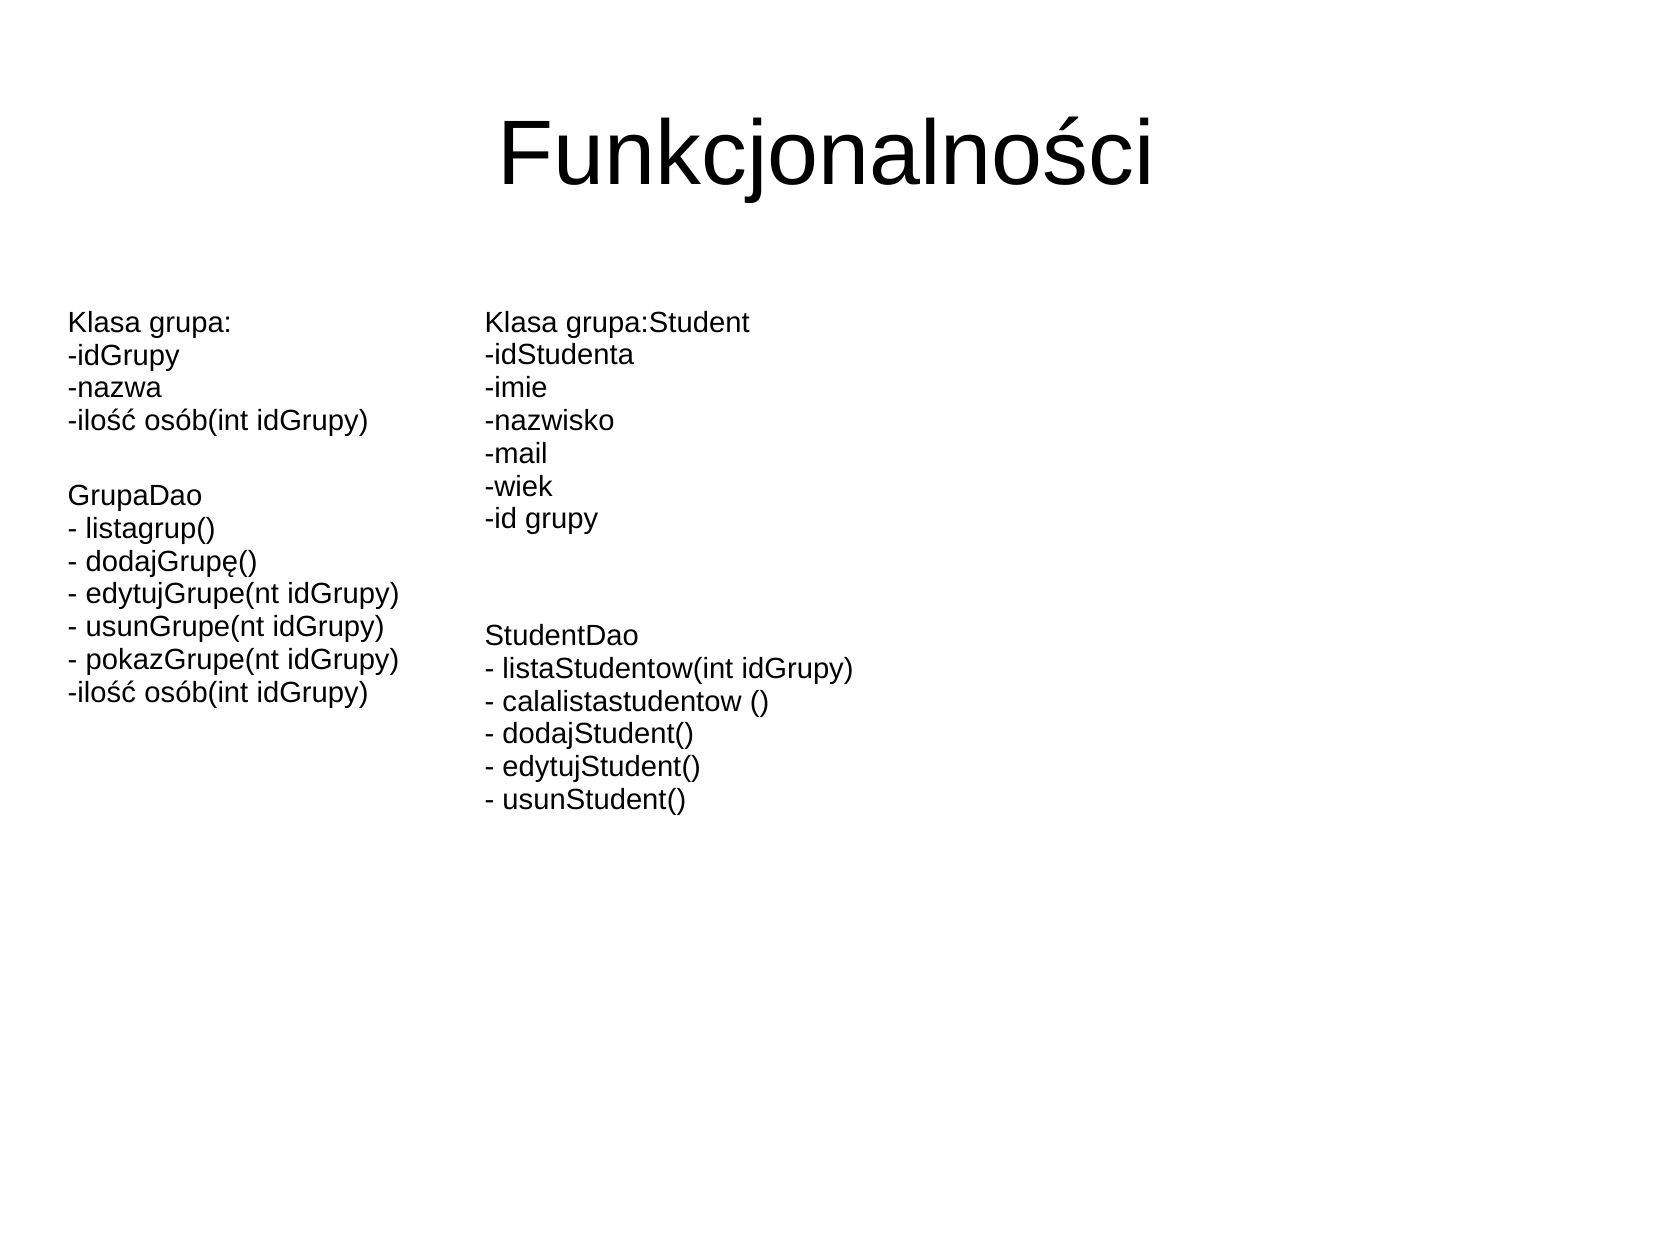

# Funkcjonalności
Klasa grupa:Student
-idStudenta
-imie
-nazwisko
-mail
-wiek
-id grupy
StudentDao
- listaStudentow(int idGrupy)
- calalistastudentow ()
- dodajStudent()
- edytujStudent()
- usunStudent()
Klasa grupa:
-idGrupy
-nazwa
-ilość osób(int idGrupy)
GrupaDao
- listagrup()
- dodajGrupę()
- edytujGrupe(nt idGrupy)
- usunGrupe(nt idGrupy)
- pokazGrupe(nt idGrupy)
-ilość osób(int idGrupy)